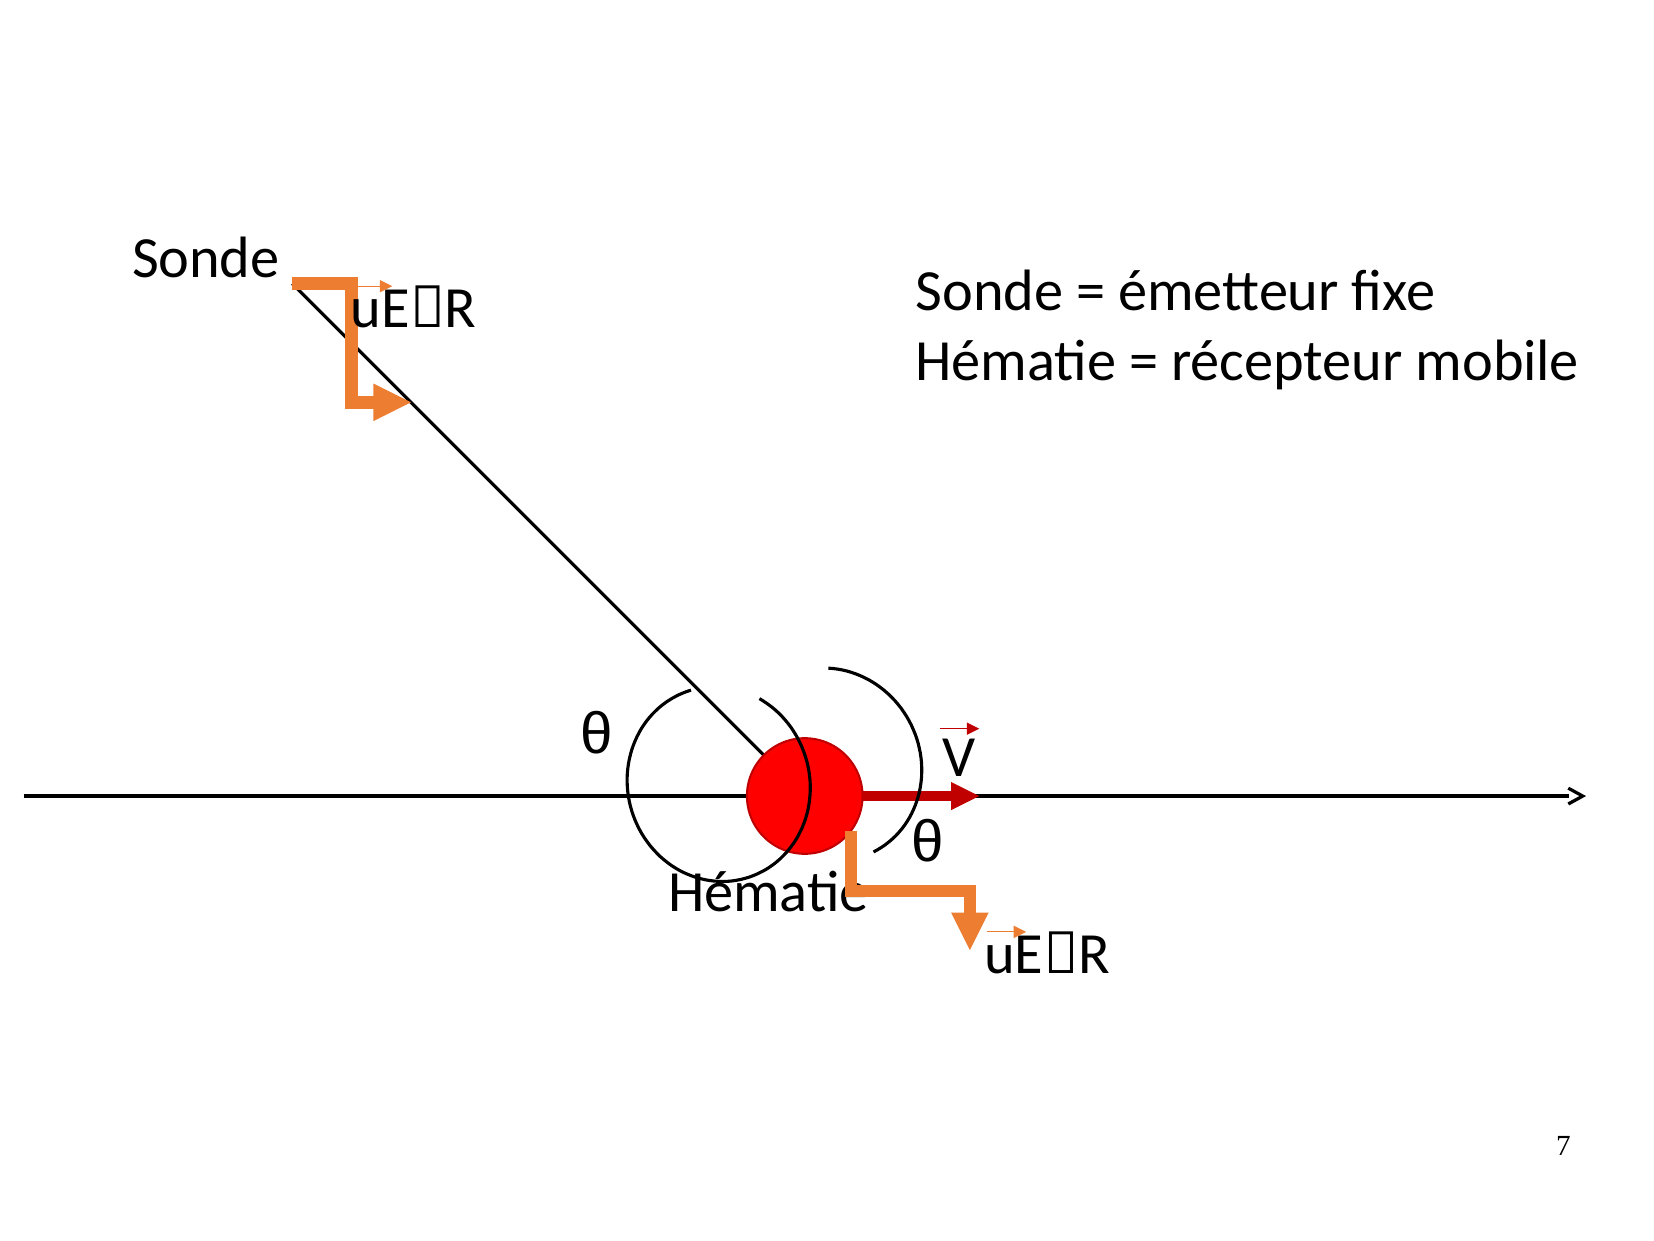

Sonde
Sonde = émetteur fixe
Hématie = récepteur mobile
uER
θ
V
θ
Hématie
uER
7